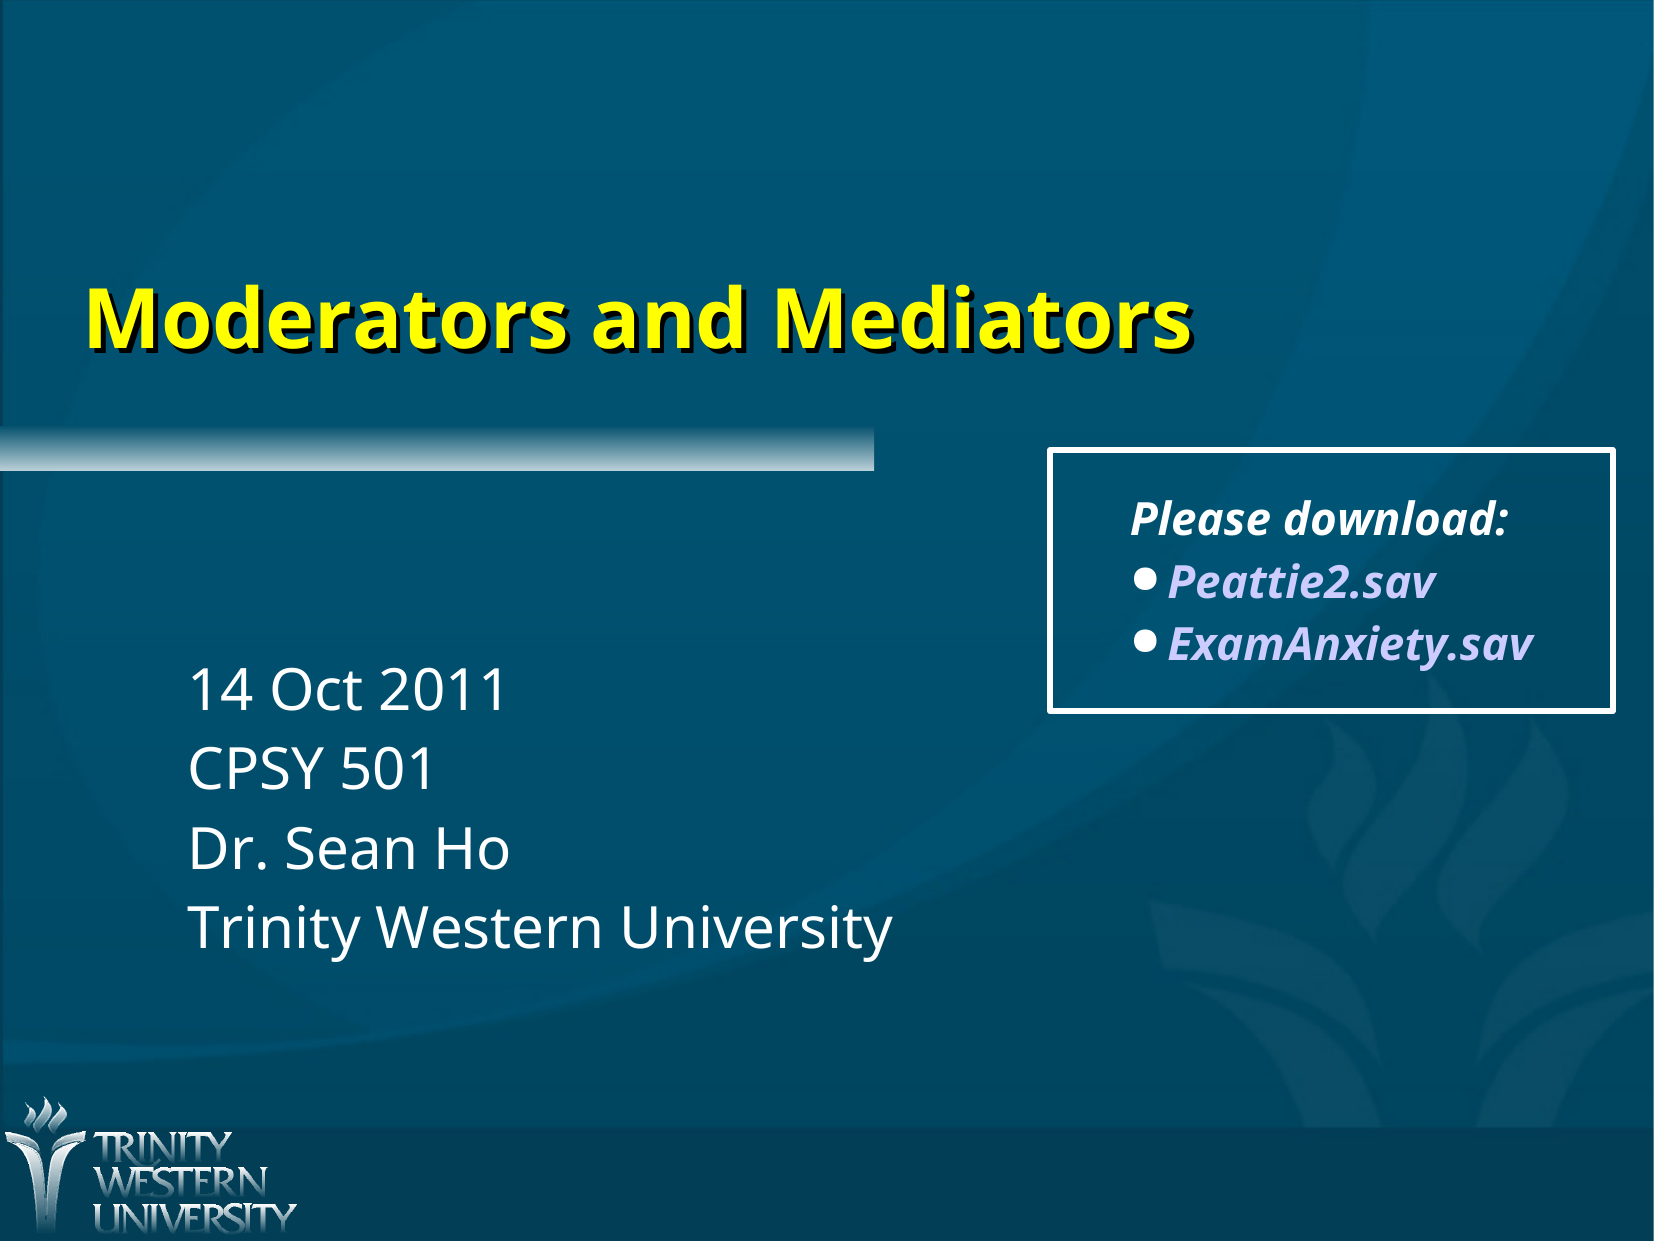

# Moderators and Mediators
Please download:
Peattie2.sav
ExamAnxiety.sav
14 Oct 2011
CPSY 501
Dr. Sean Ho
Trinity Western University